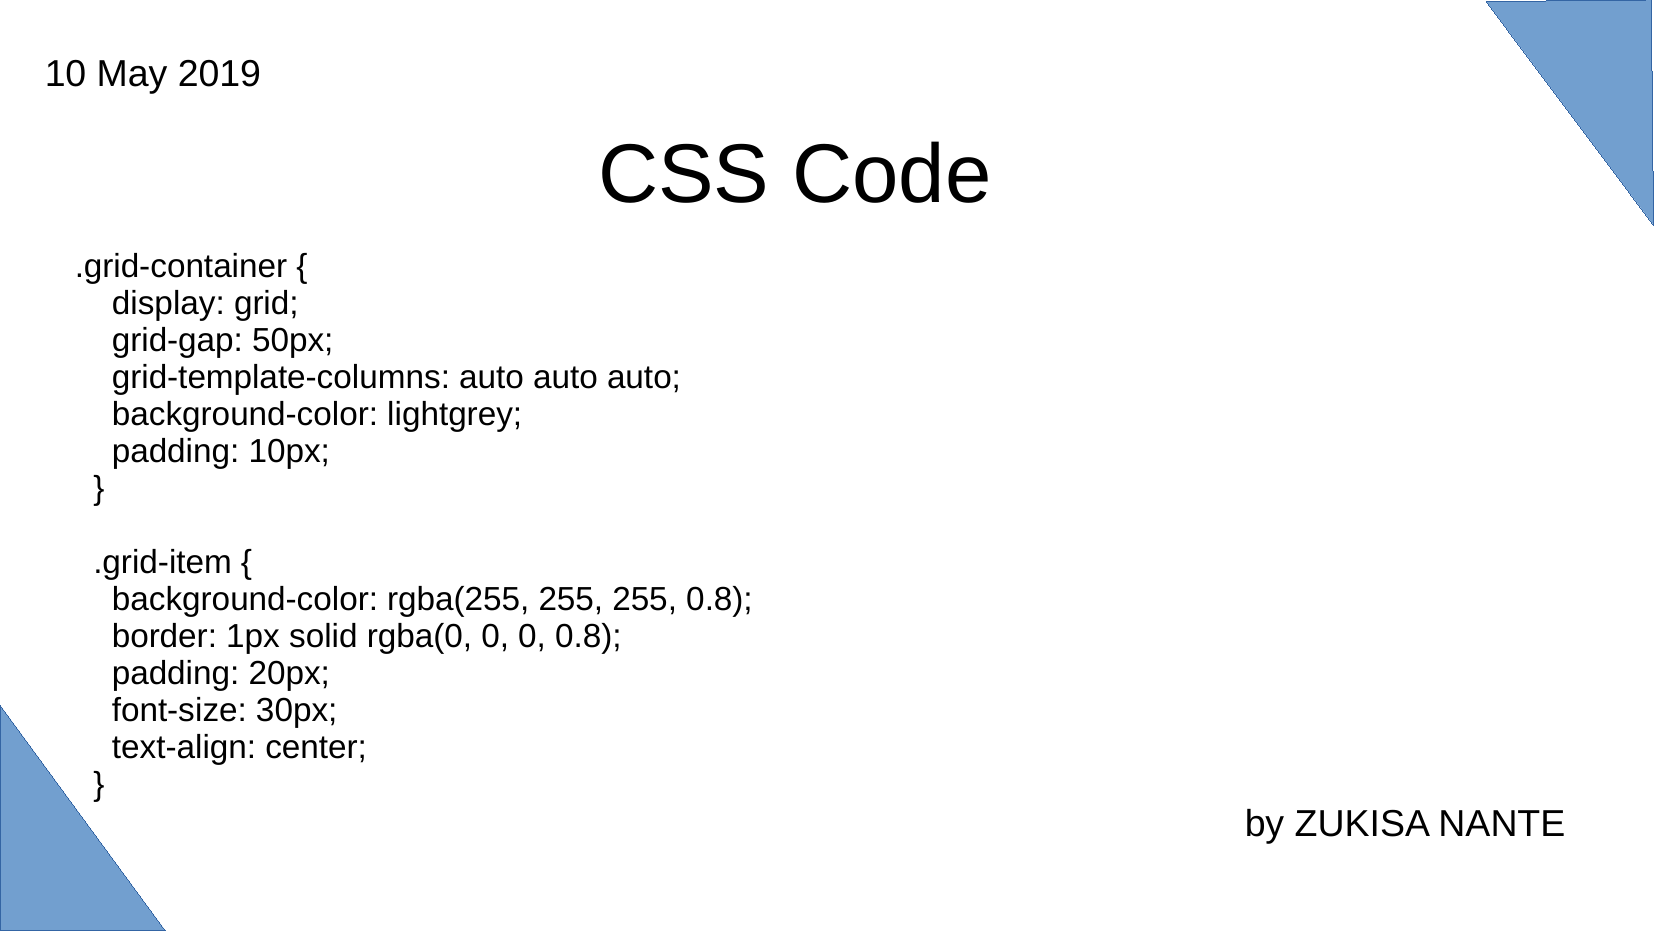

10 May 2019
CSS Code
.grid-container {
 display: grid;
 grid-gap: 50px;
 grid-template-columns: auto auto auto;
 background-color: lightgrey;
 padding: 10px;
 }
 .grid-item {
 background-color: rgba(255, 255, 255, 0.8);
 border: 1px solid rgba(0, 0, 0, 0.8);
 padding: 20px;
 font-size: 30px;
 text-align: center;
 }
by ZUKISA NANTE